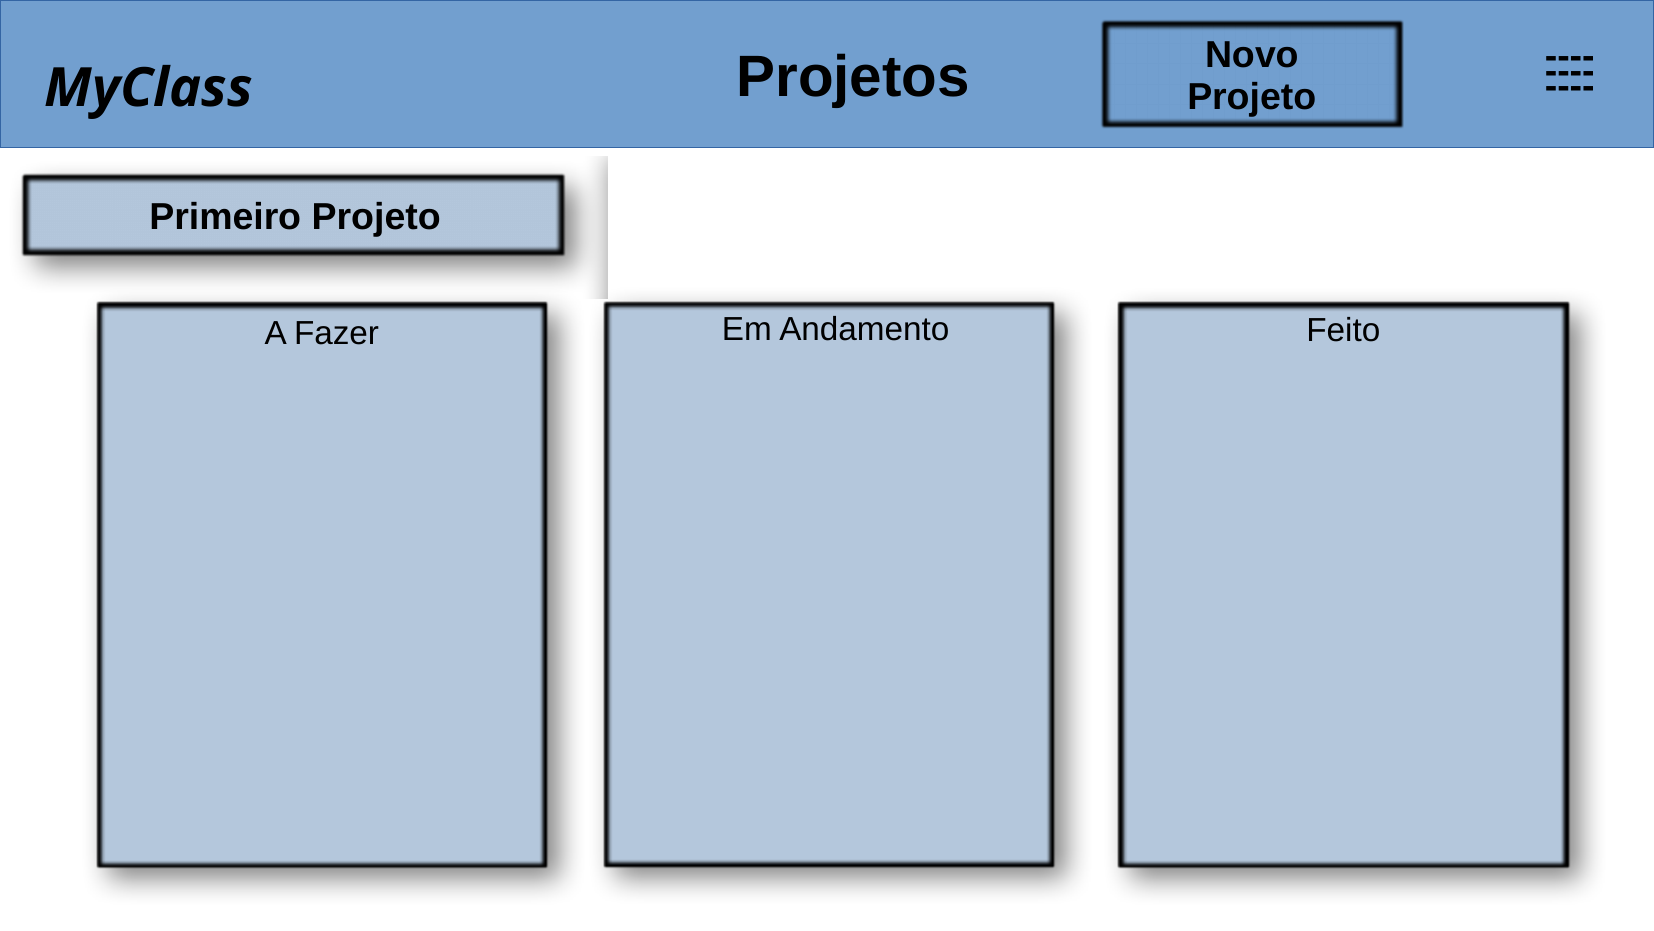

Projetos
Novo
Projeto
----
----
----
MyClass
Primeiro Projeto
Em Andamento
Feito
A Fazer